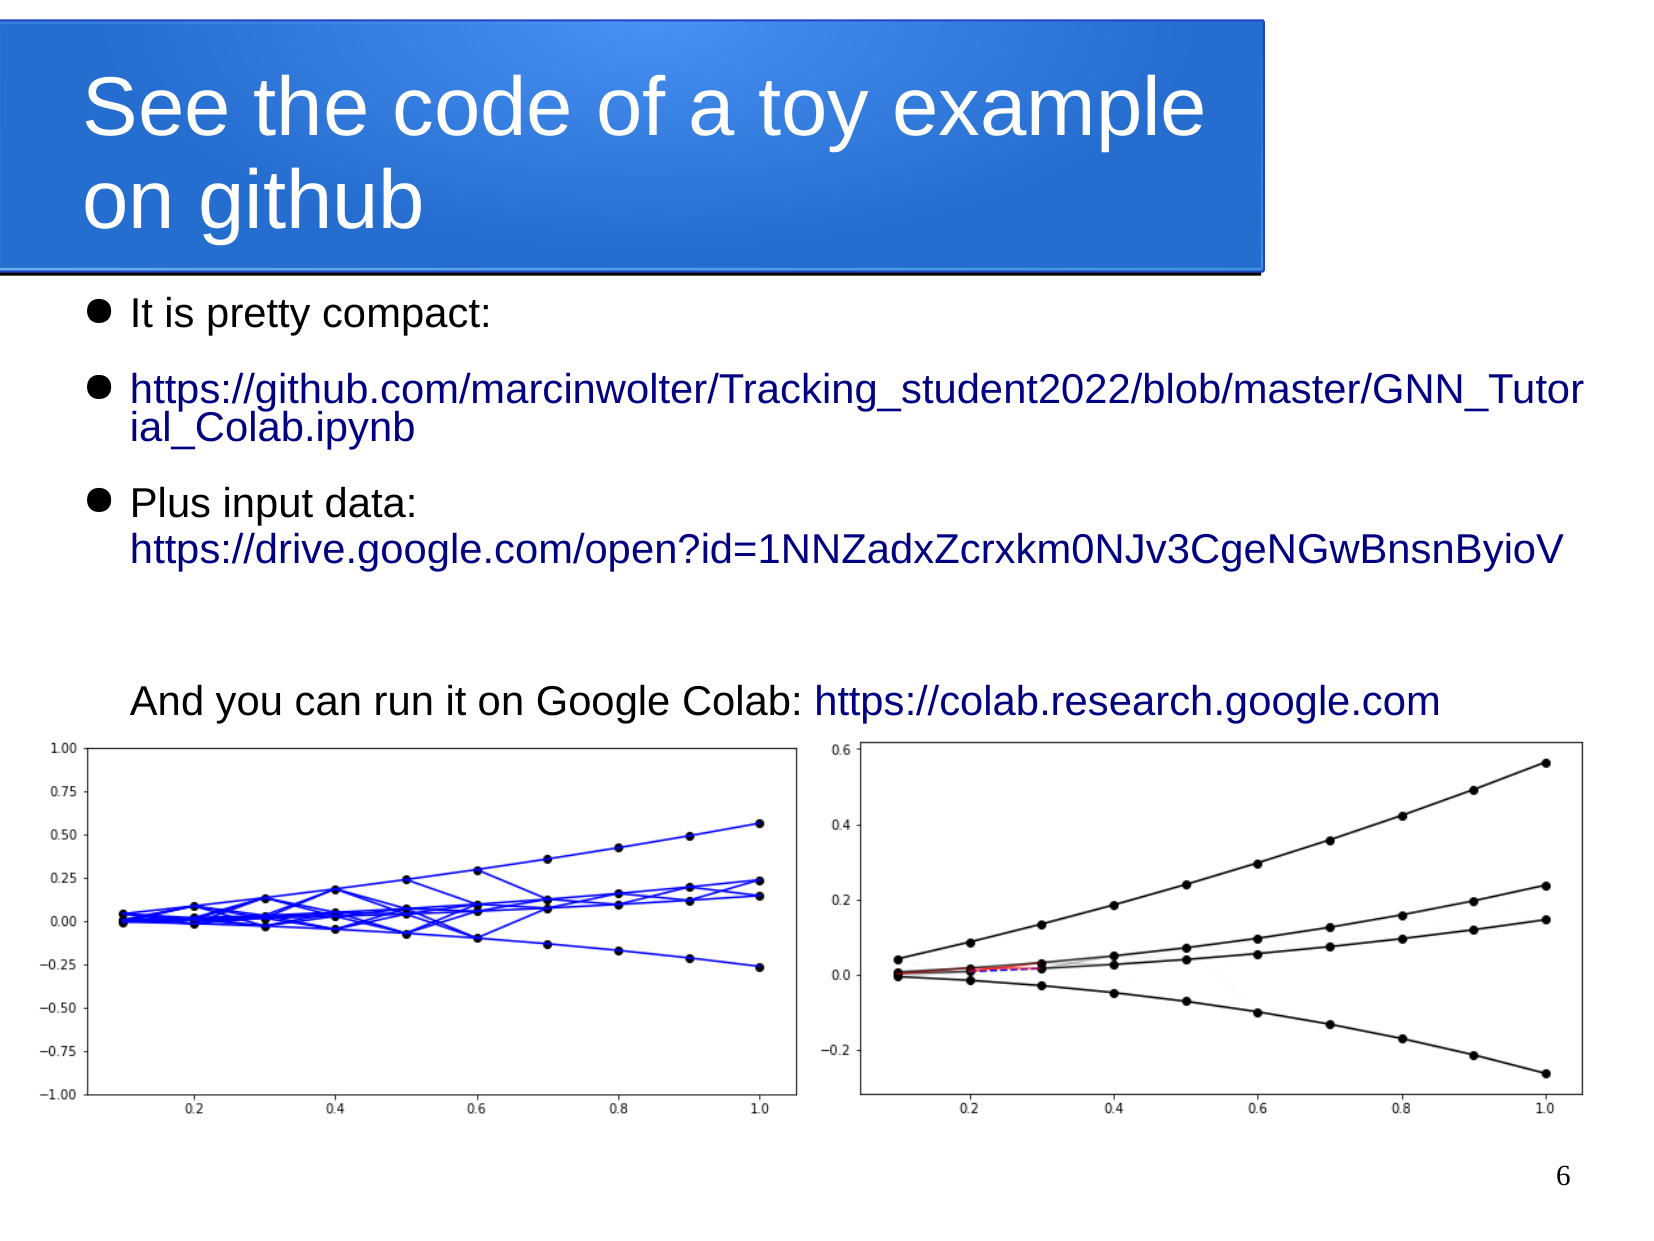

# See the code of a toy example on github
It is pretty compact:
https://github.com/marcinwolter/Tracking_student2022/blob/master/GNN_Tutorial_Colab.ipynb
Plus input data: https://drive.google.com/open?id=1NNZadxZcrxkm0NJv3CgeNGwBnsnByioV
And you can run it on Google Colab: https://colab.research.google.com
6